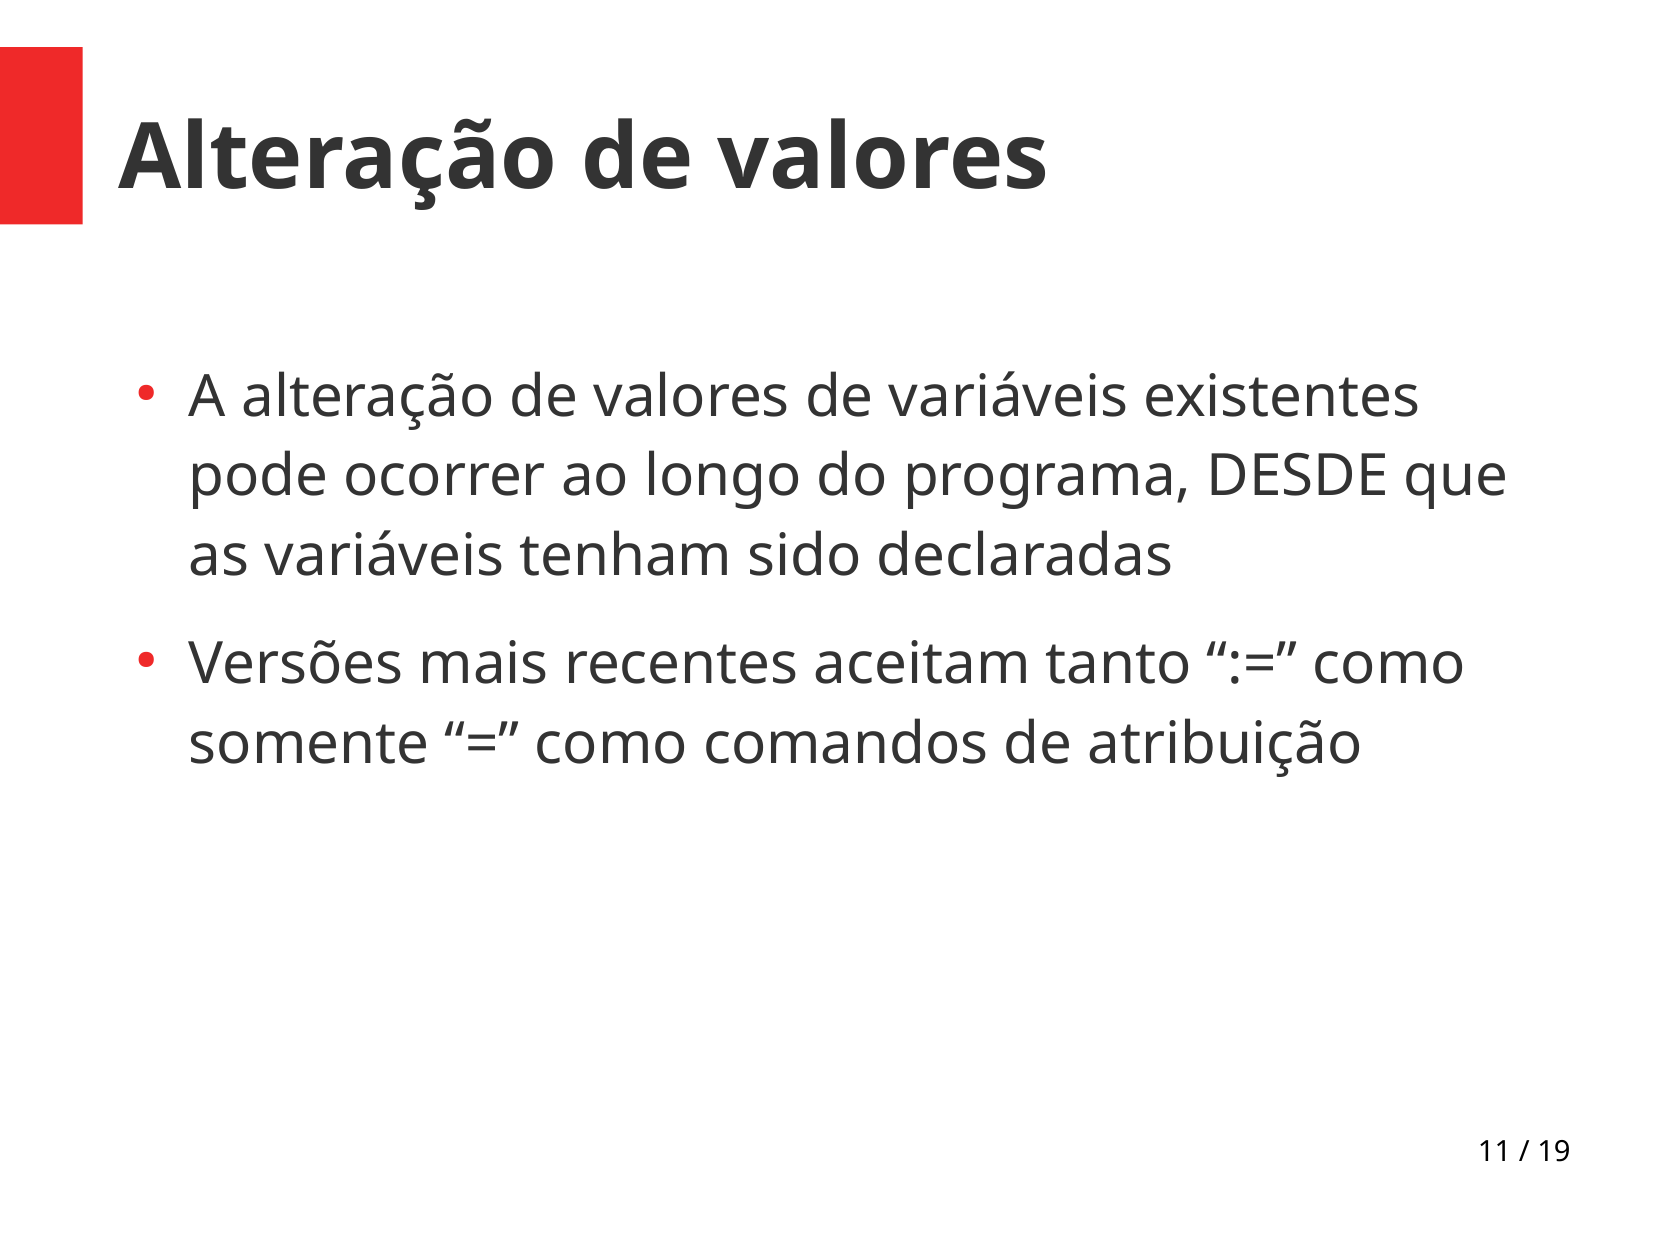

# Alteração de valores
A alteração de valores de variáveis existentes pode ocorrer ao longo do programa, DESDE que as variáveis tenham sido declaradas
Versões mais recentes aceitam tanto “:=” como somente “=” como comandos de atribuição
11